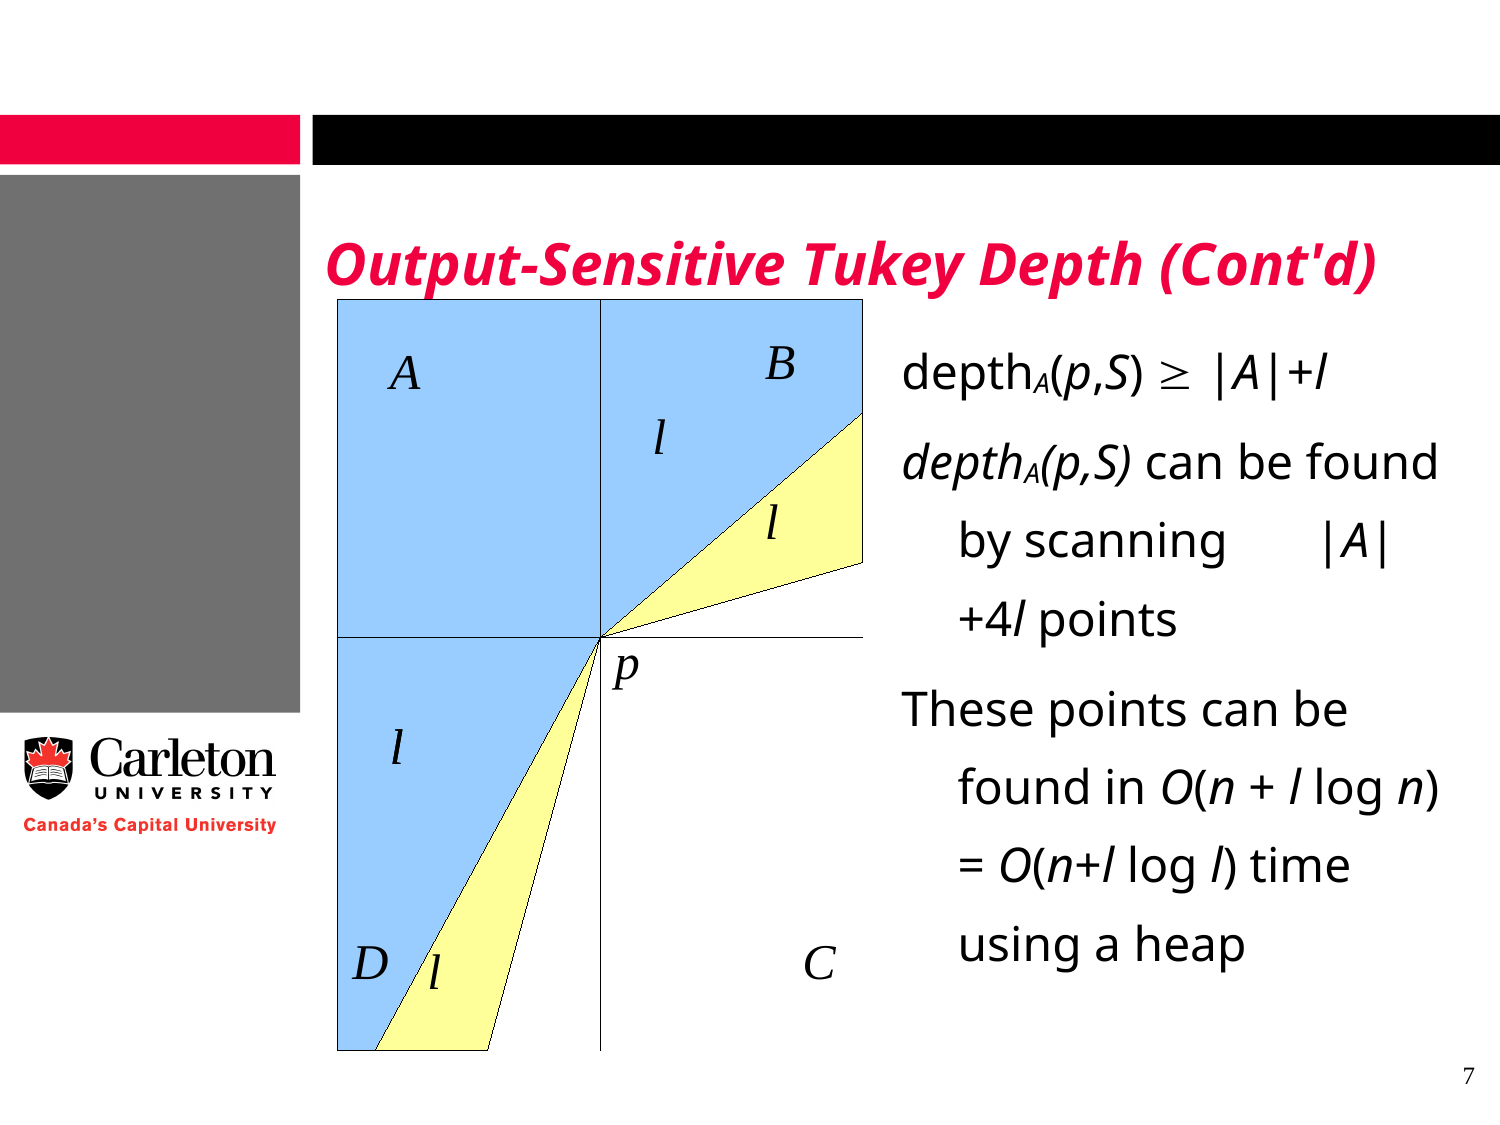

# Output-Sensitive Tukey Depth (Cont'd)
depthA(p,S) ≥ |A|+l
depthA(p,S) can be found by scanning |A|+4l points
These points can be found in O(n + l log n) = O(n+l log l) time using a heap
B
A
l
l
p
l
l
D
C
l
7